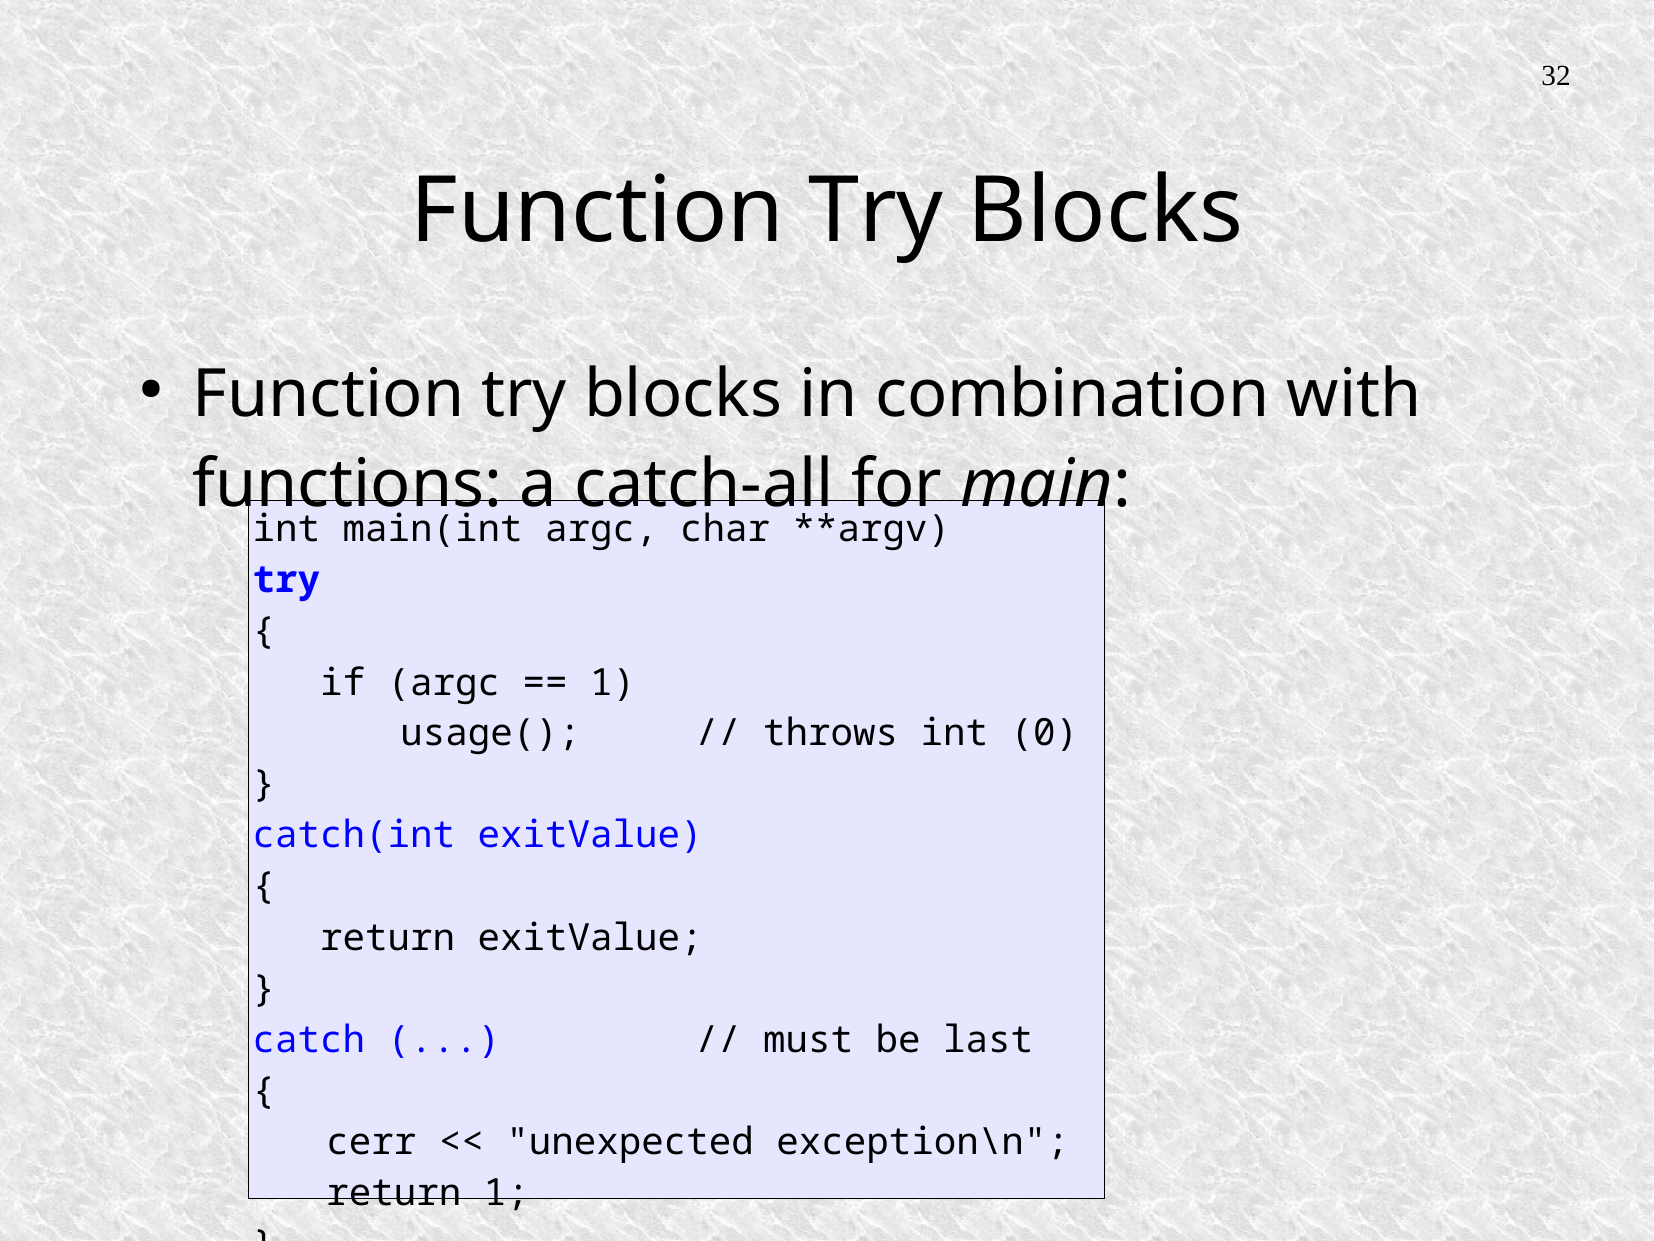

32
# Function Try Blocks
Function try blocks in combination with functions: a catch-all for main:
int main(int argc, char **argv)
try
{
 if (argc == 1)
		usage();		// throws int (0)
}
catch(int exitValue)
{
 return exitValue;
}
catch (...)			// must be last
{
	cerr << "unexpected exception\n";
	return 1;
}